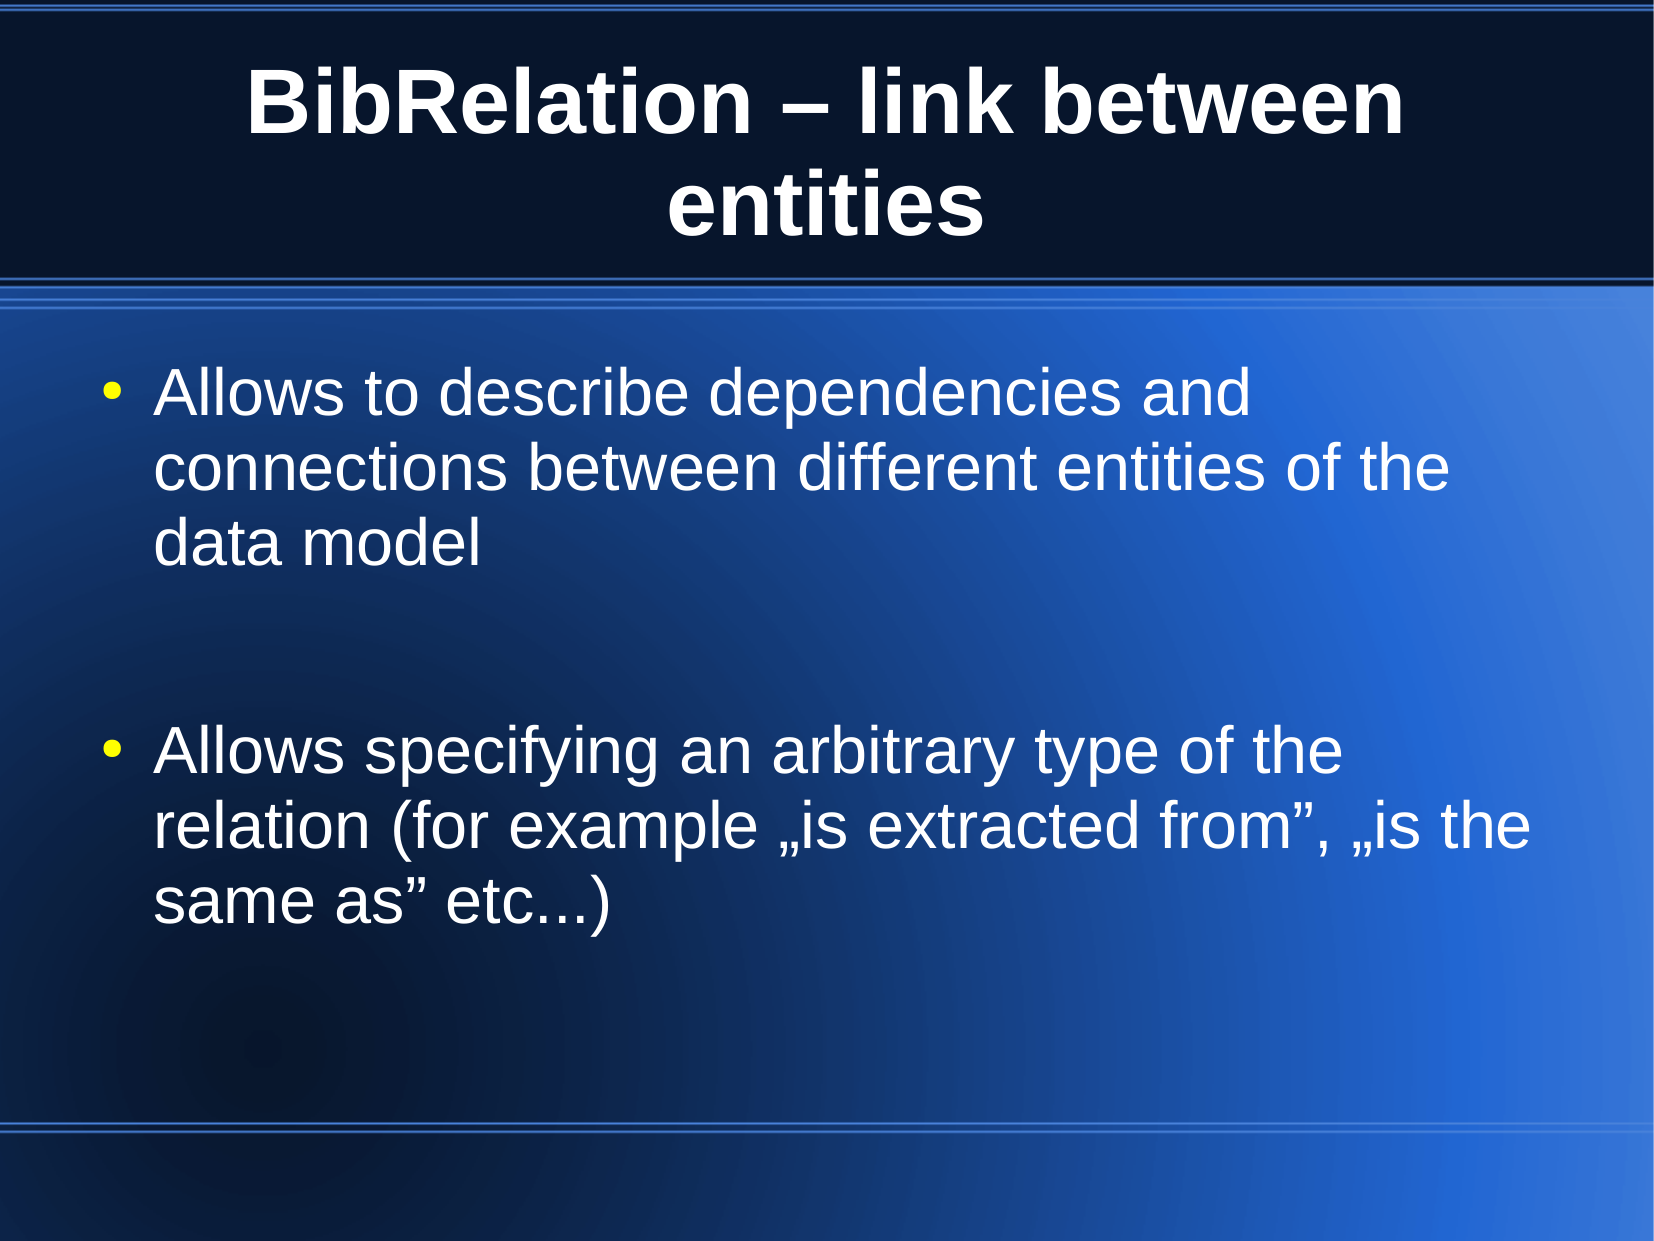

# BibRelation – link between entities
Allows to describe dependencies and connections between different entities of the data model
Allows specifying an arbitrary type of the relation (for example „is extracted from”, „is the same as” etc...)